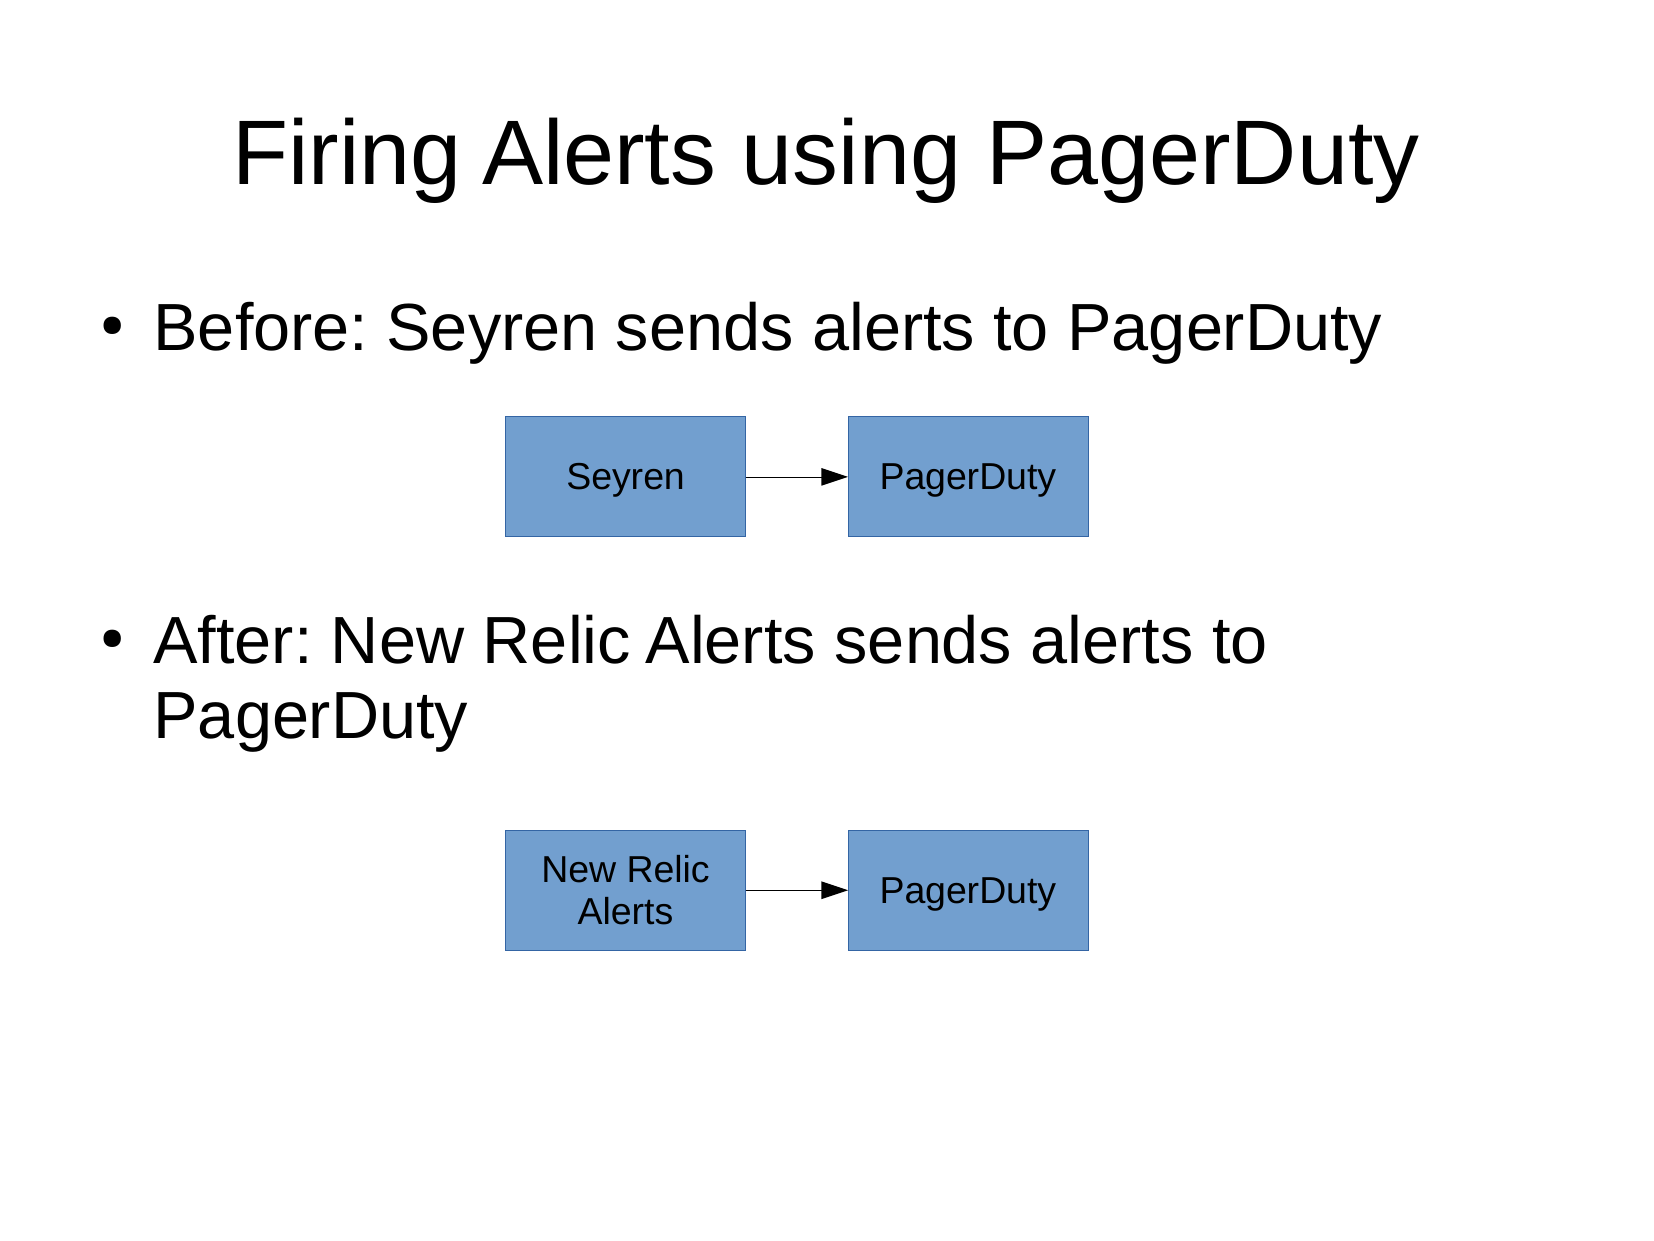

# Firing Alerts using PagerDuty
Before: Seyren sends alerts to PagerDuty
After: New Relic Alerts sends alerts to PagerDuty
Seyren
PagerDuty
PagerDuty
New Relic
Alerts